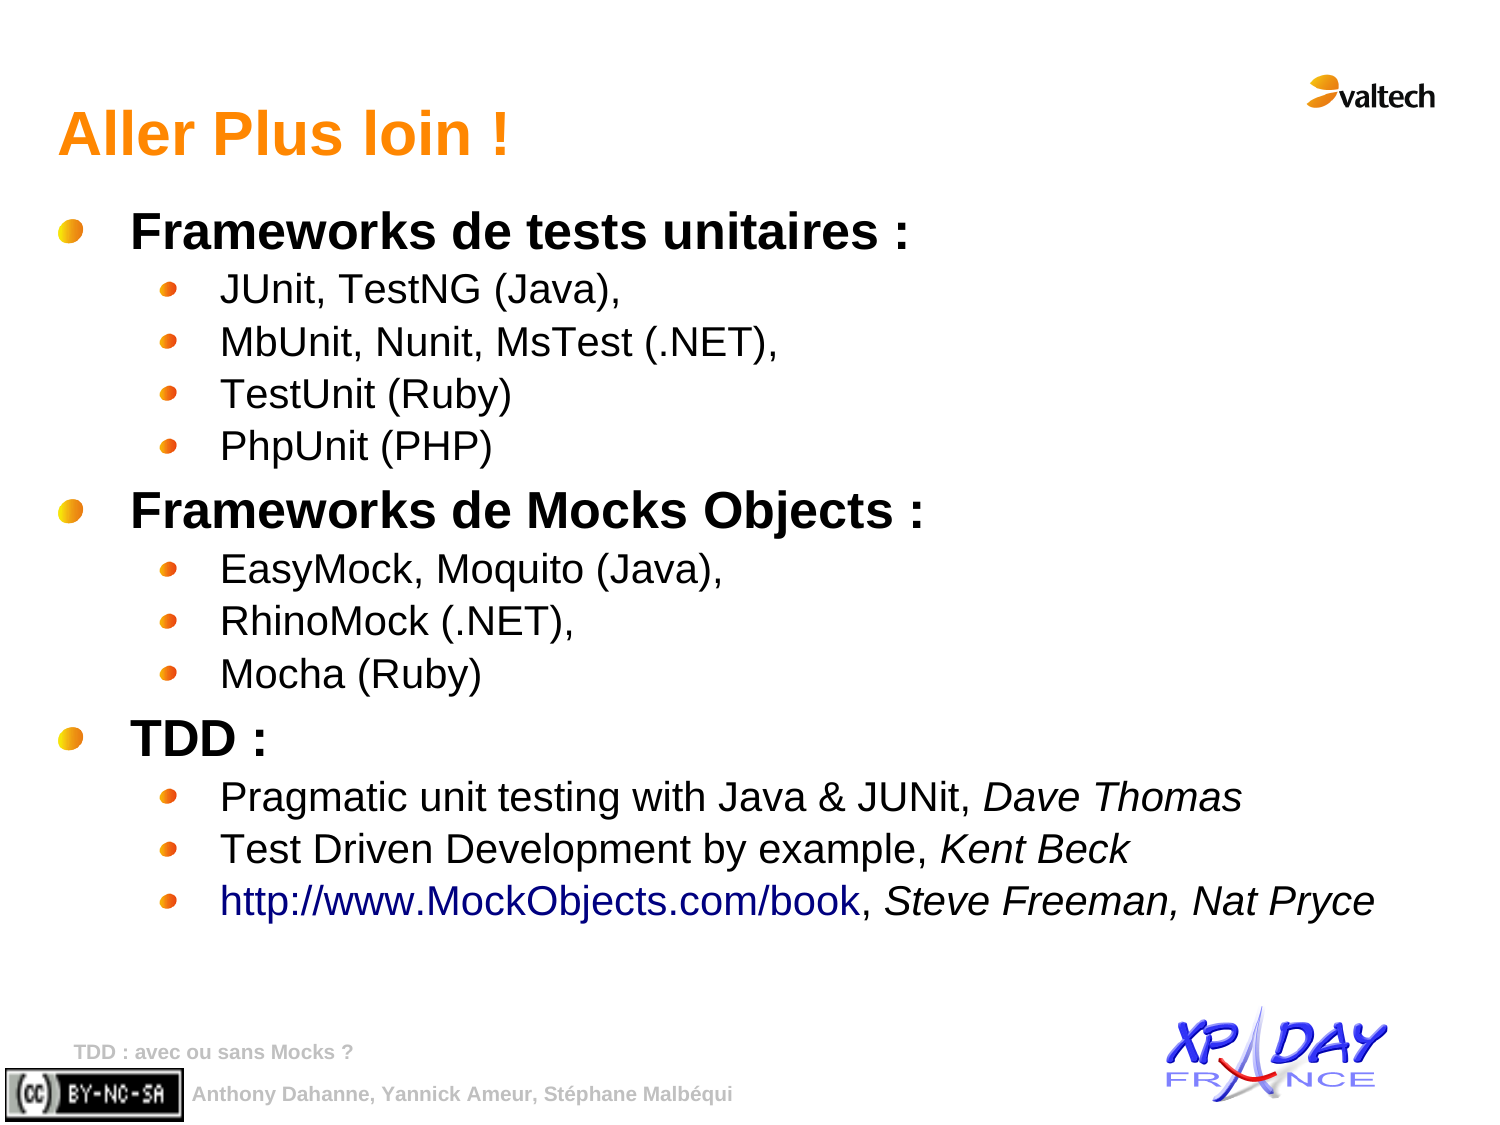

# Aller Plus loin !
Frameworks de tests unitaires :
JUnit, TestNG (Java),
MbUnit, Nunit, MsTest (.NET),
TestUnit (Ruby)
PhpUnit (PHP)
Frameworks de Mocks Objects :
EasyMock, Moquito (Java),
RhinoMock (.NET),
Mocha (Ruby)
TDD :
Pragmatic unit testing with Java & JUNit, Dave Thomas
Test Driven Development by example, Kent Beck
http://www.MockObjects.com/book, Steve Freeman, Nat Pryce
TDD : avec ou sans Mocks ?
12